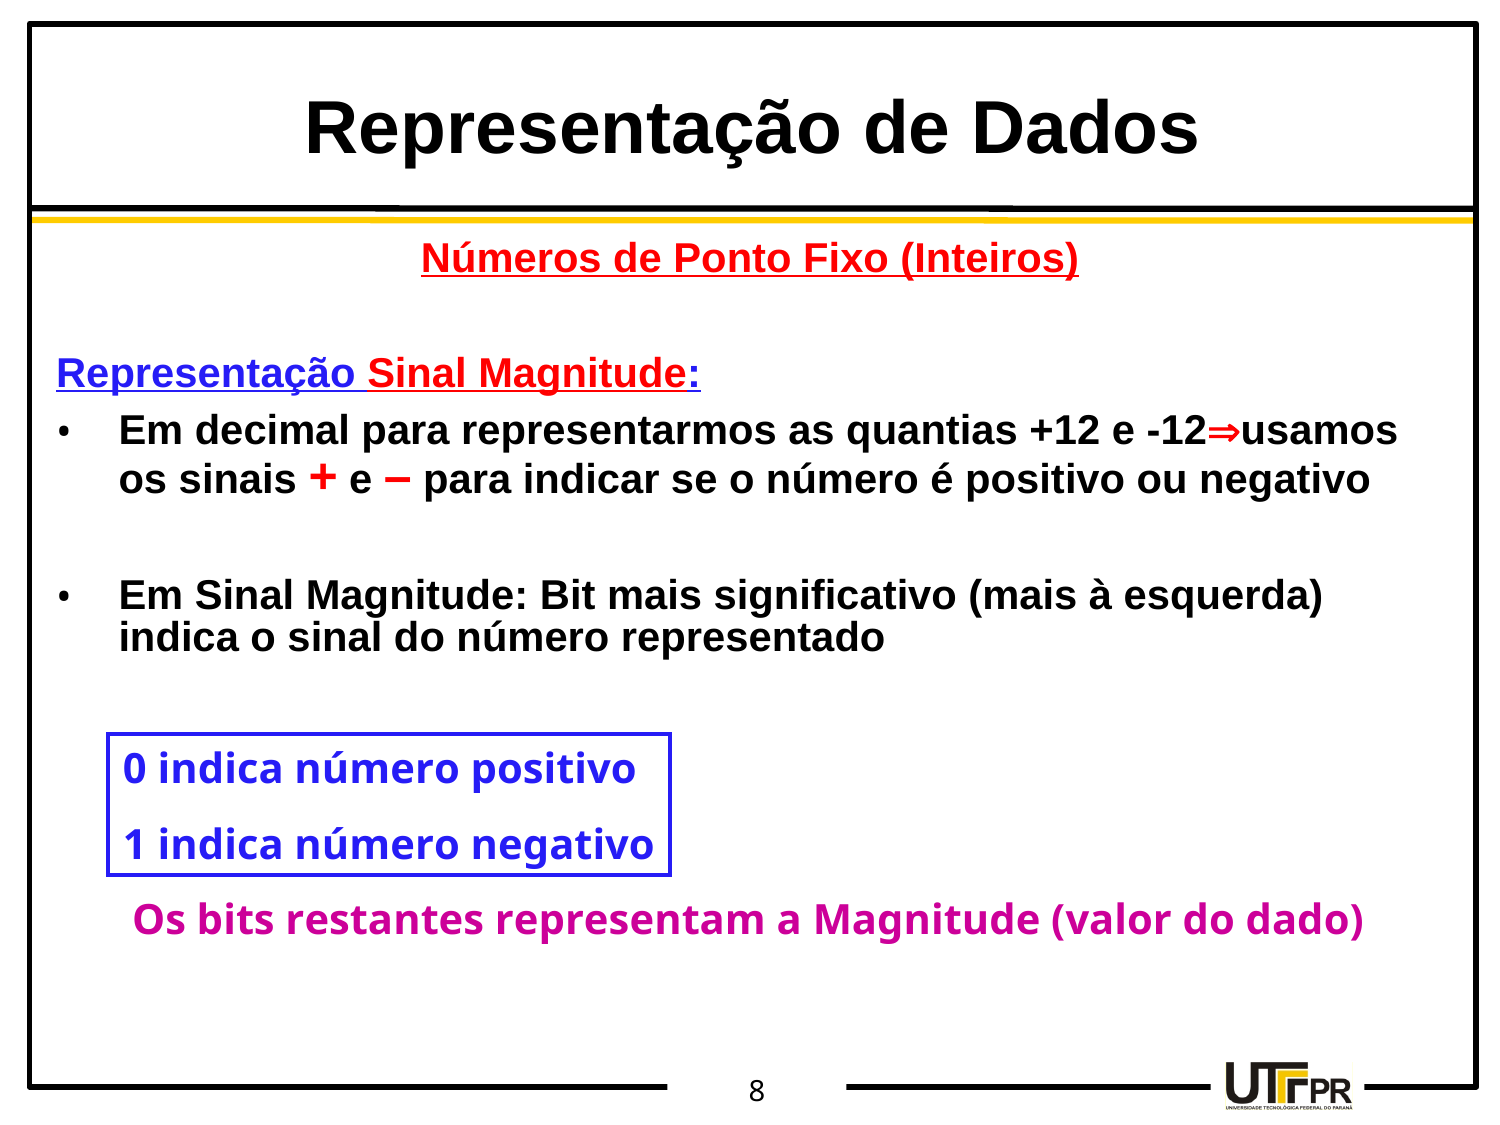

# Representação de Dados
Números de Ponto Fixo (Inteiros)
Representação Sinal Magnitude:
Em decimal para representarmos as quantias +12 e -12usamos os sinais + e – para indicar se o número é positivo ou negativo
Em Sinal Magnitude: Bit mais significativo (mais à esquerda) indica o sinal do número representado
0 indica número positivo
1 indica número negativo
Os bits restantes representam a Magnitude (valor do dado)